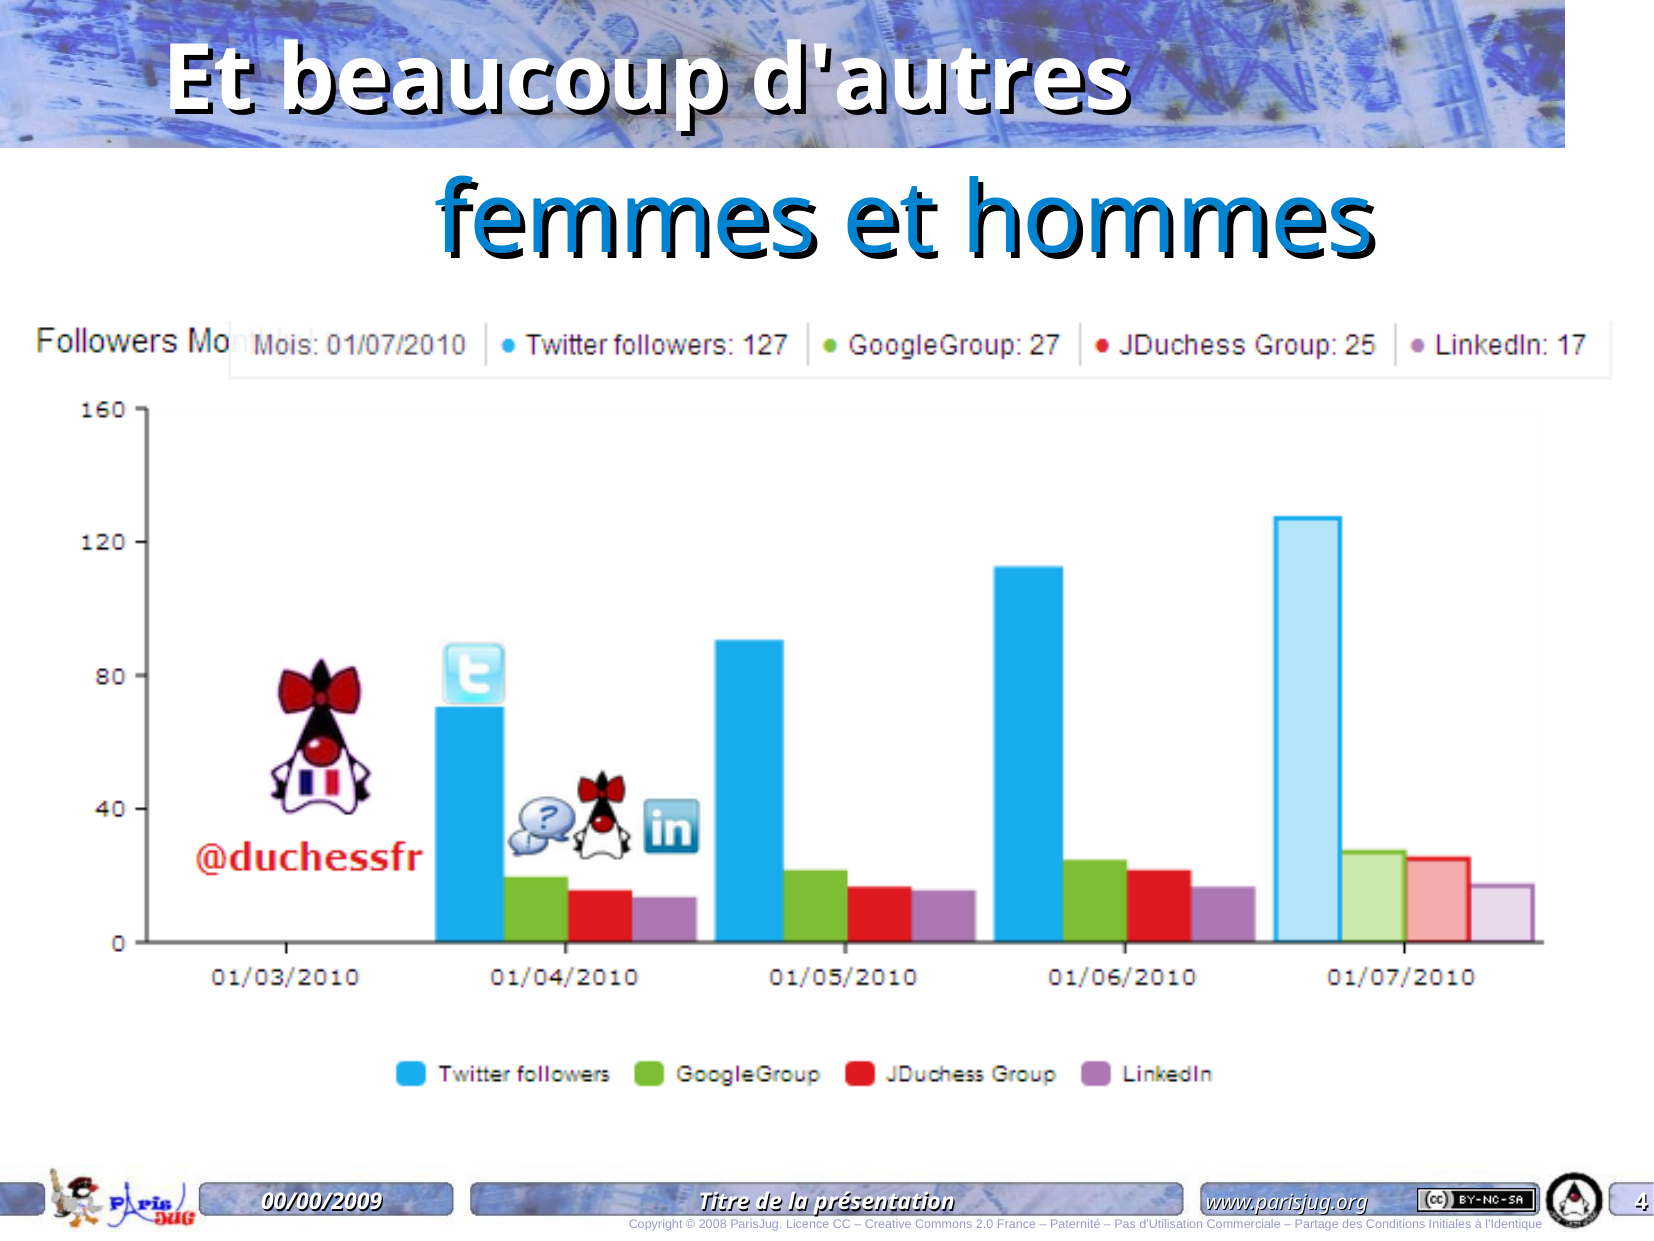

# Et beaucoup d'autres
femmes et hommes
00/00/2009
Titre de la présentation
4